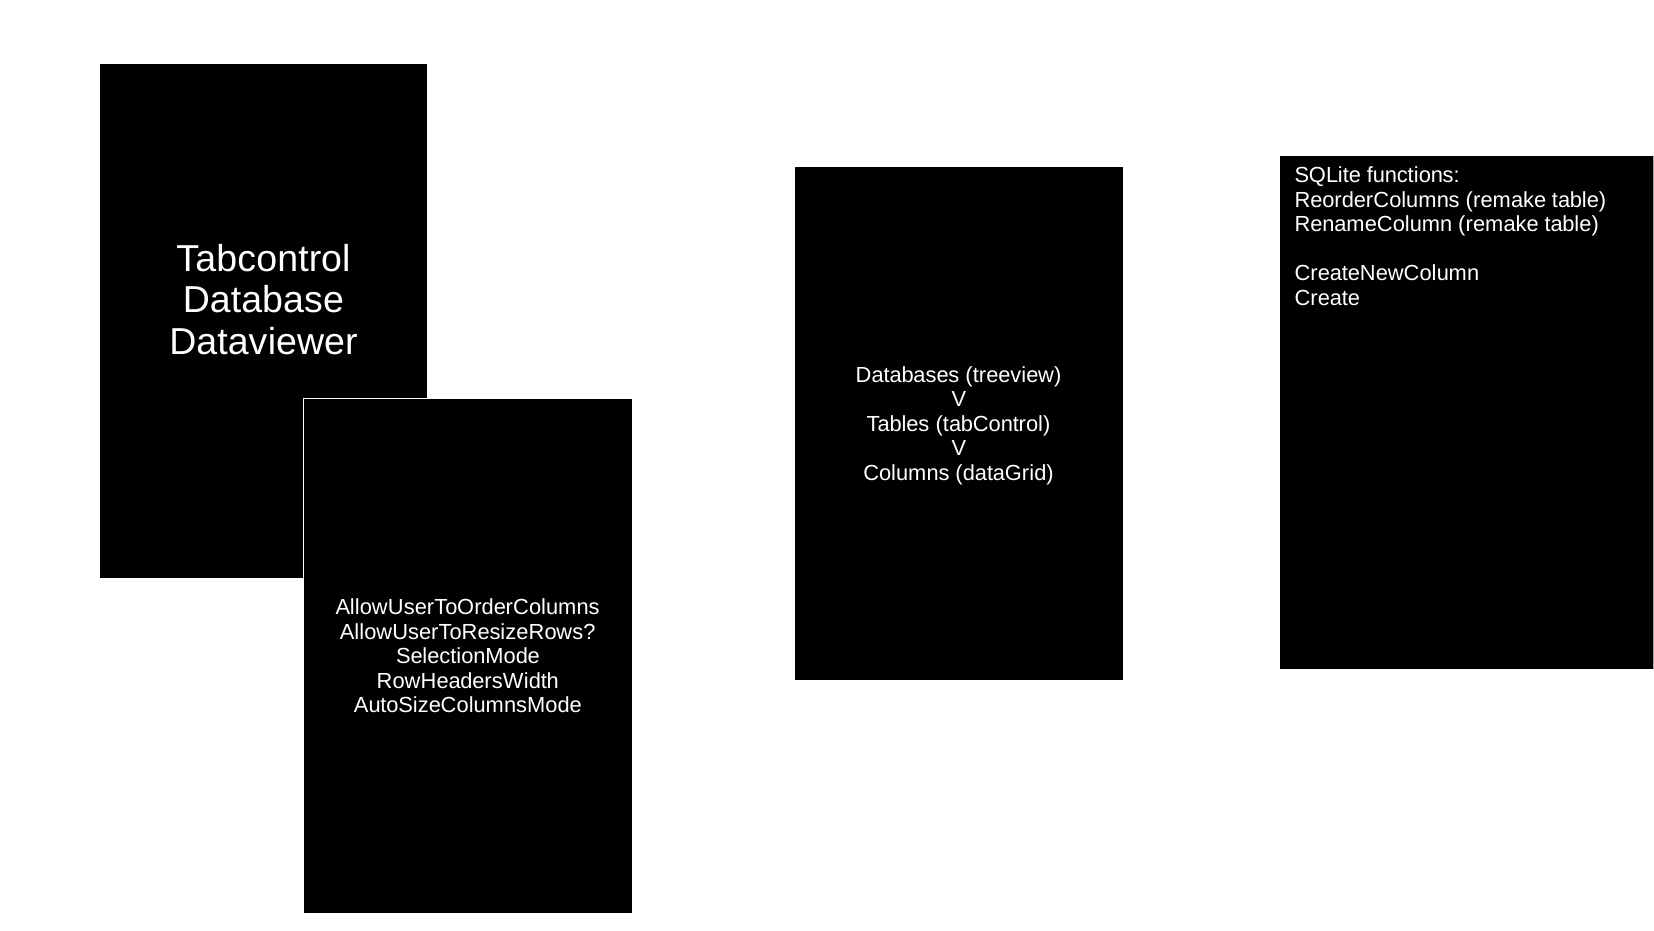

Tabcontrol
Database
Dataviewer
SQLite functions:
ReorderColumns (remake table)
RenameColumn (remake table)
CreateNewColumn
Create
Databases (treeview)
V
Tables (tabControl)
V
Columns (dataGrid)
AllowUserToOrderColumns
AllowUserToResizeRows?
SelectionMode
RowHeadersWidth
AutoSizeColumnsMode